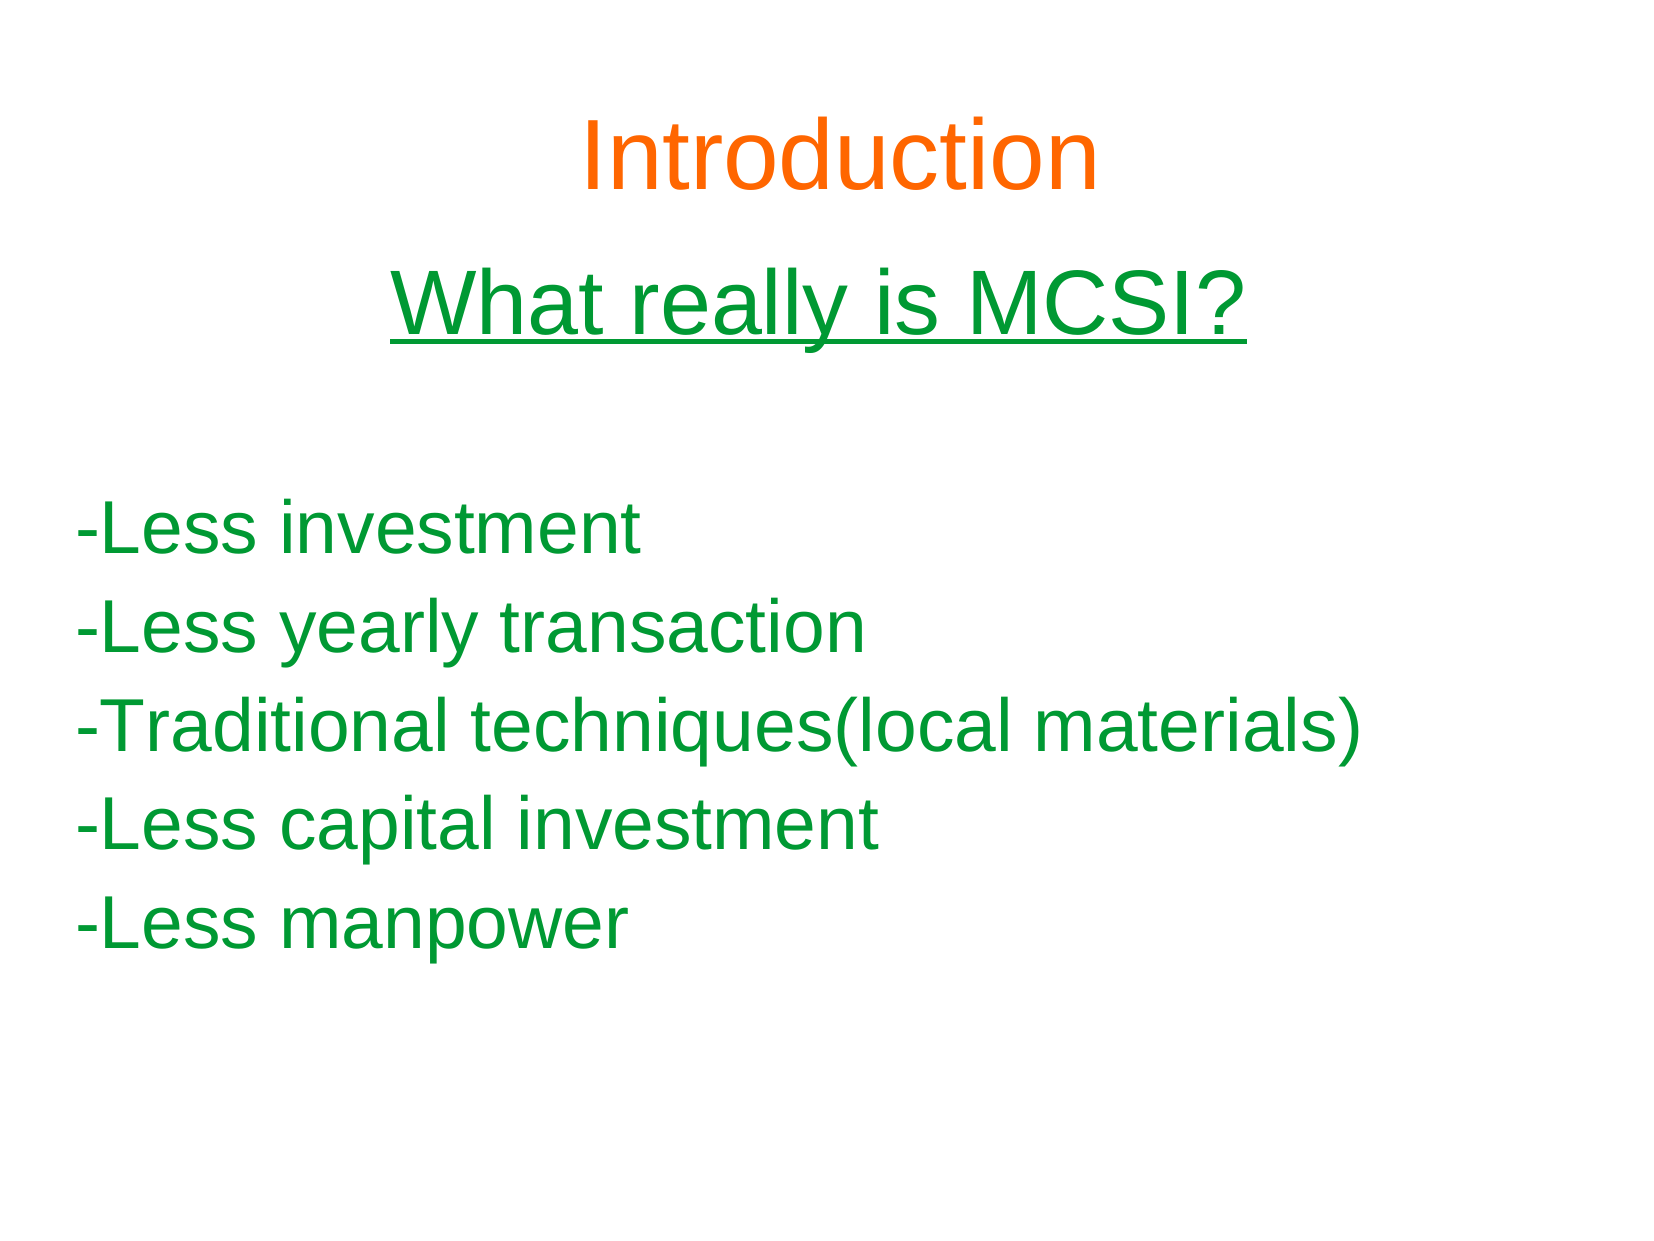

# Introduction
What really is MCSI?
-Less investment
-Less yearly transaction
-Traditional techniques(local materials)
-Less capital investment
-Less manpower